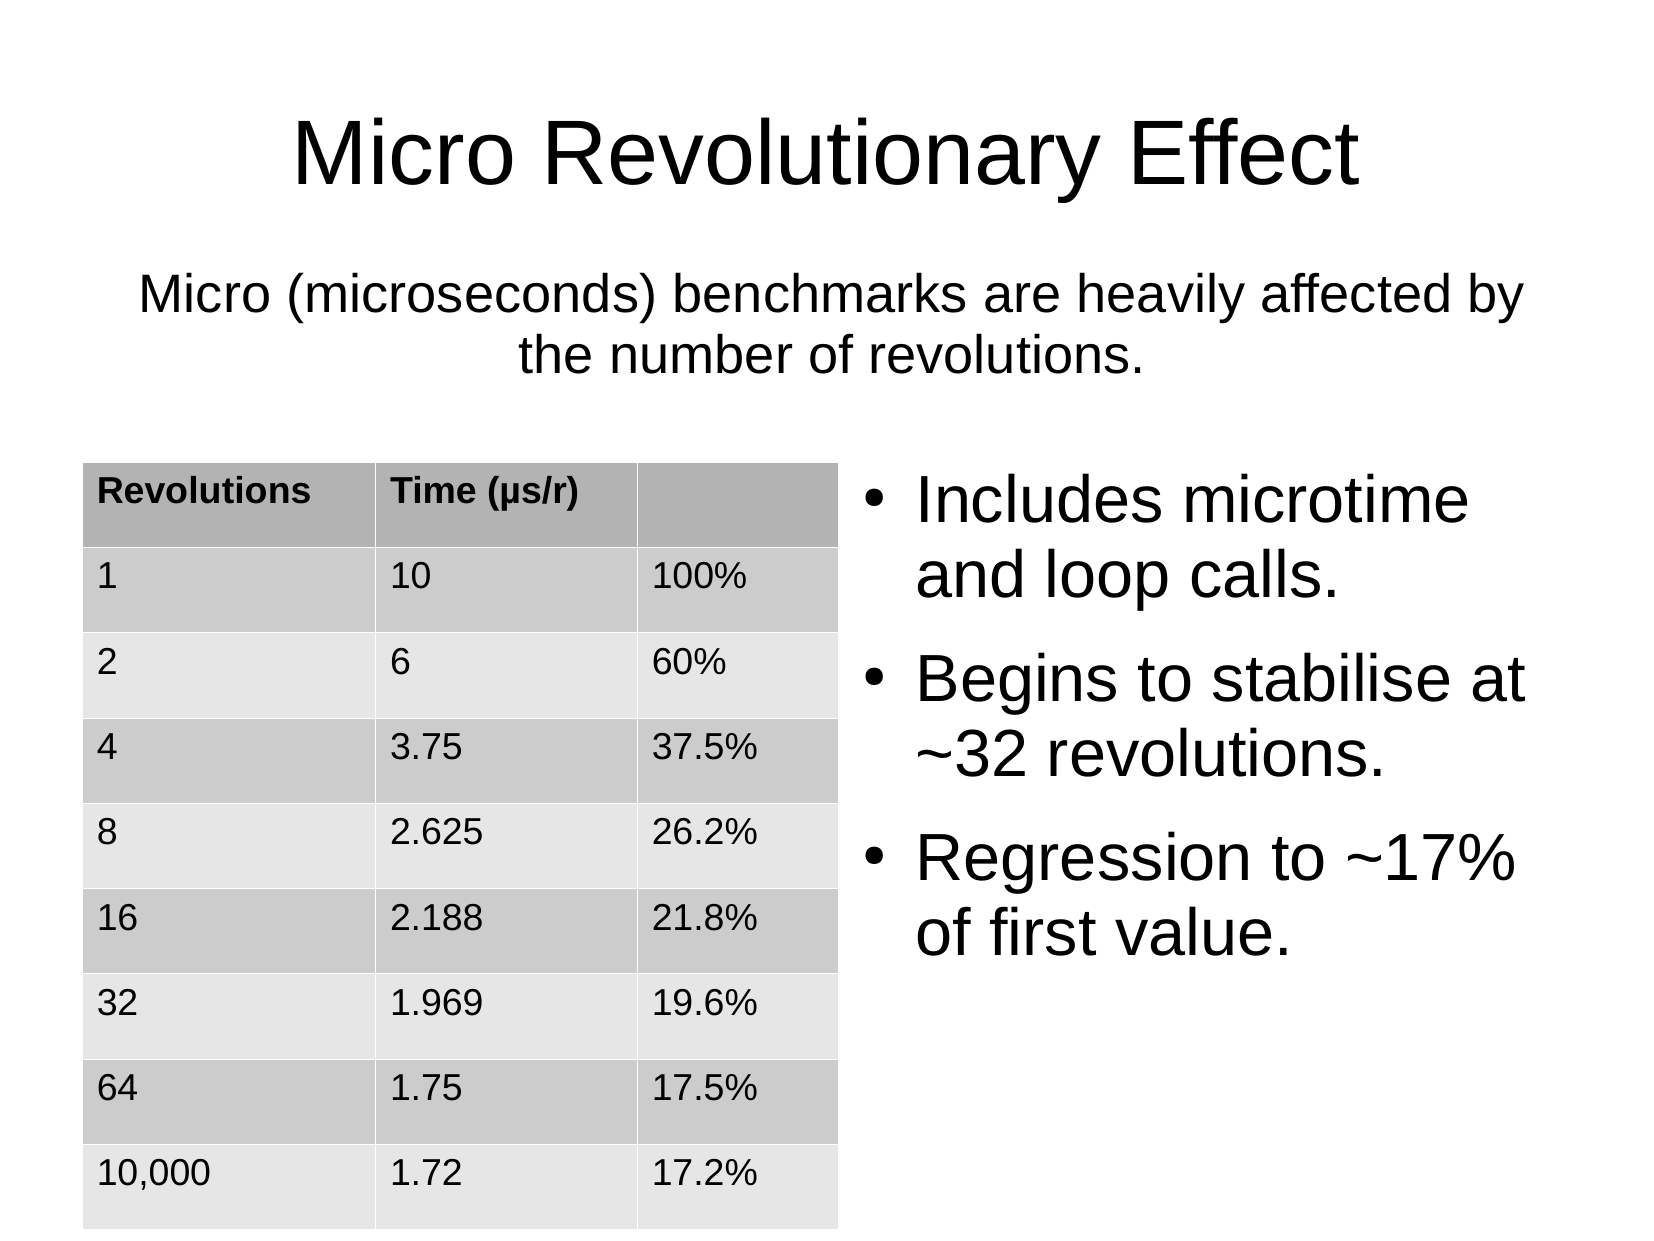

# Micro Revolutionary Effect
Micro (microseconds) benchmarks are heavily affected by the number of revolutions.
| Revolutions | Time (µs/r) | |
| --- | --- | --- |
| 1 | 10 | 100% |
| 2 | 6 | 60% |
| 4 | 3.75 | 37.5% |
| 8 | 2.625 | 26.2% |
| 16 | 2.188 | 21.8% |
| 32 | 1.969 | 19.6% |
| 64 | 1.75 | 17.5% |
| 10,000 | 1.72 | 17.2% |
Includes microtime and loop calls.
Begins to stabilise at ~32 revolutions.
Regression to ~17% of first value.